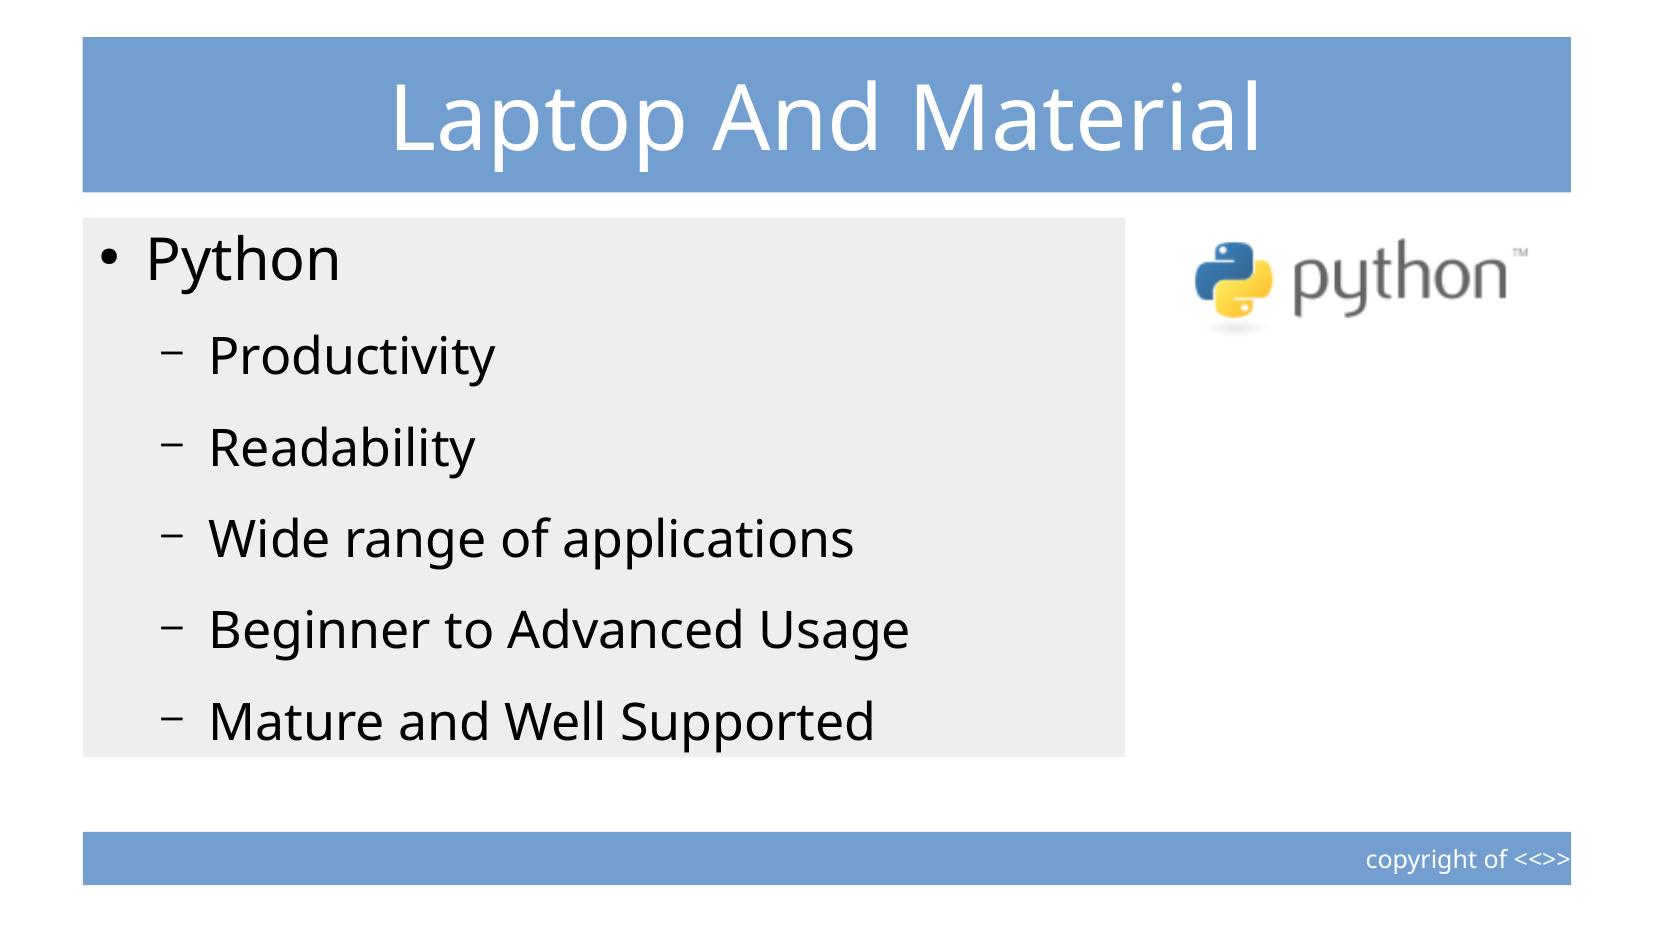

Laptop And Material
# Python
Productivity
Readability
Wide range of applications
Beginner to Advanced Usage
Mature and Well Supported
copyright of <<>>